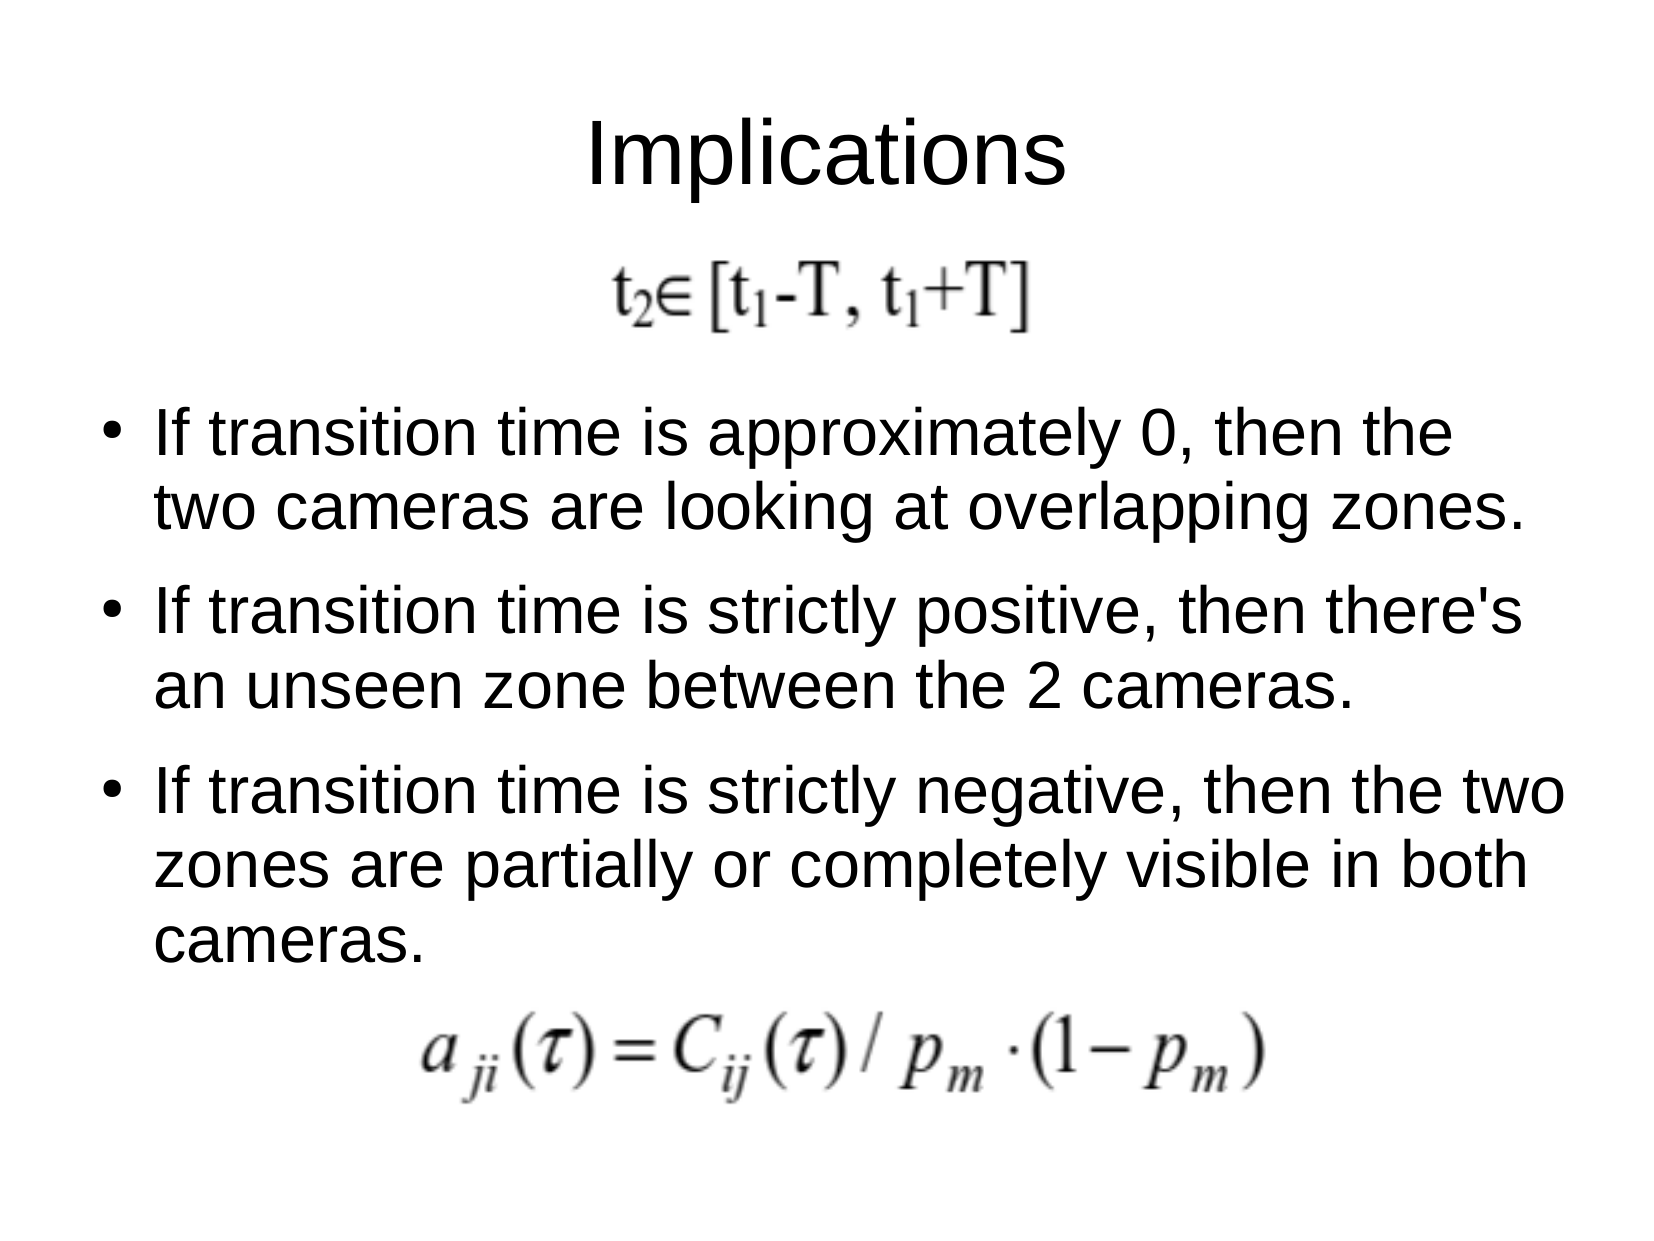

# Implications
If transition time is approximately 0, then the two cameras are looking at overlapping zones.
If transition time is strictly positive, then there's an unseen zone between the 2 cameras.
If transition time is strictly negative, then the two zones are partially or completely visible in both cameras.